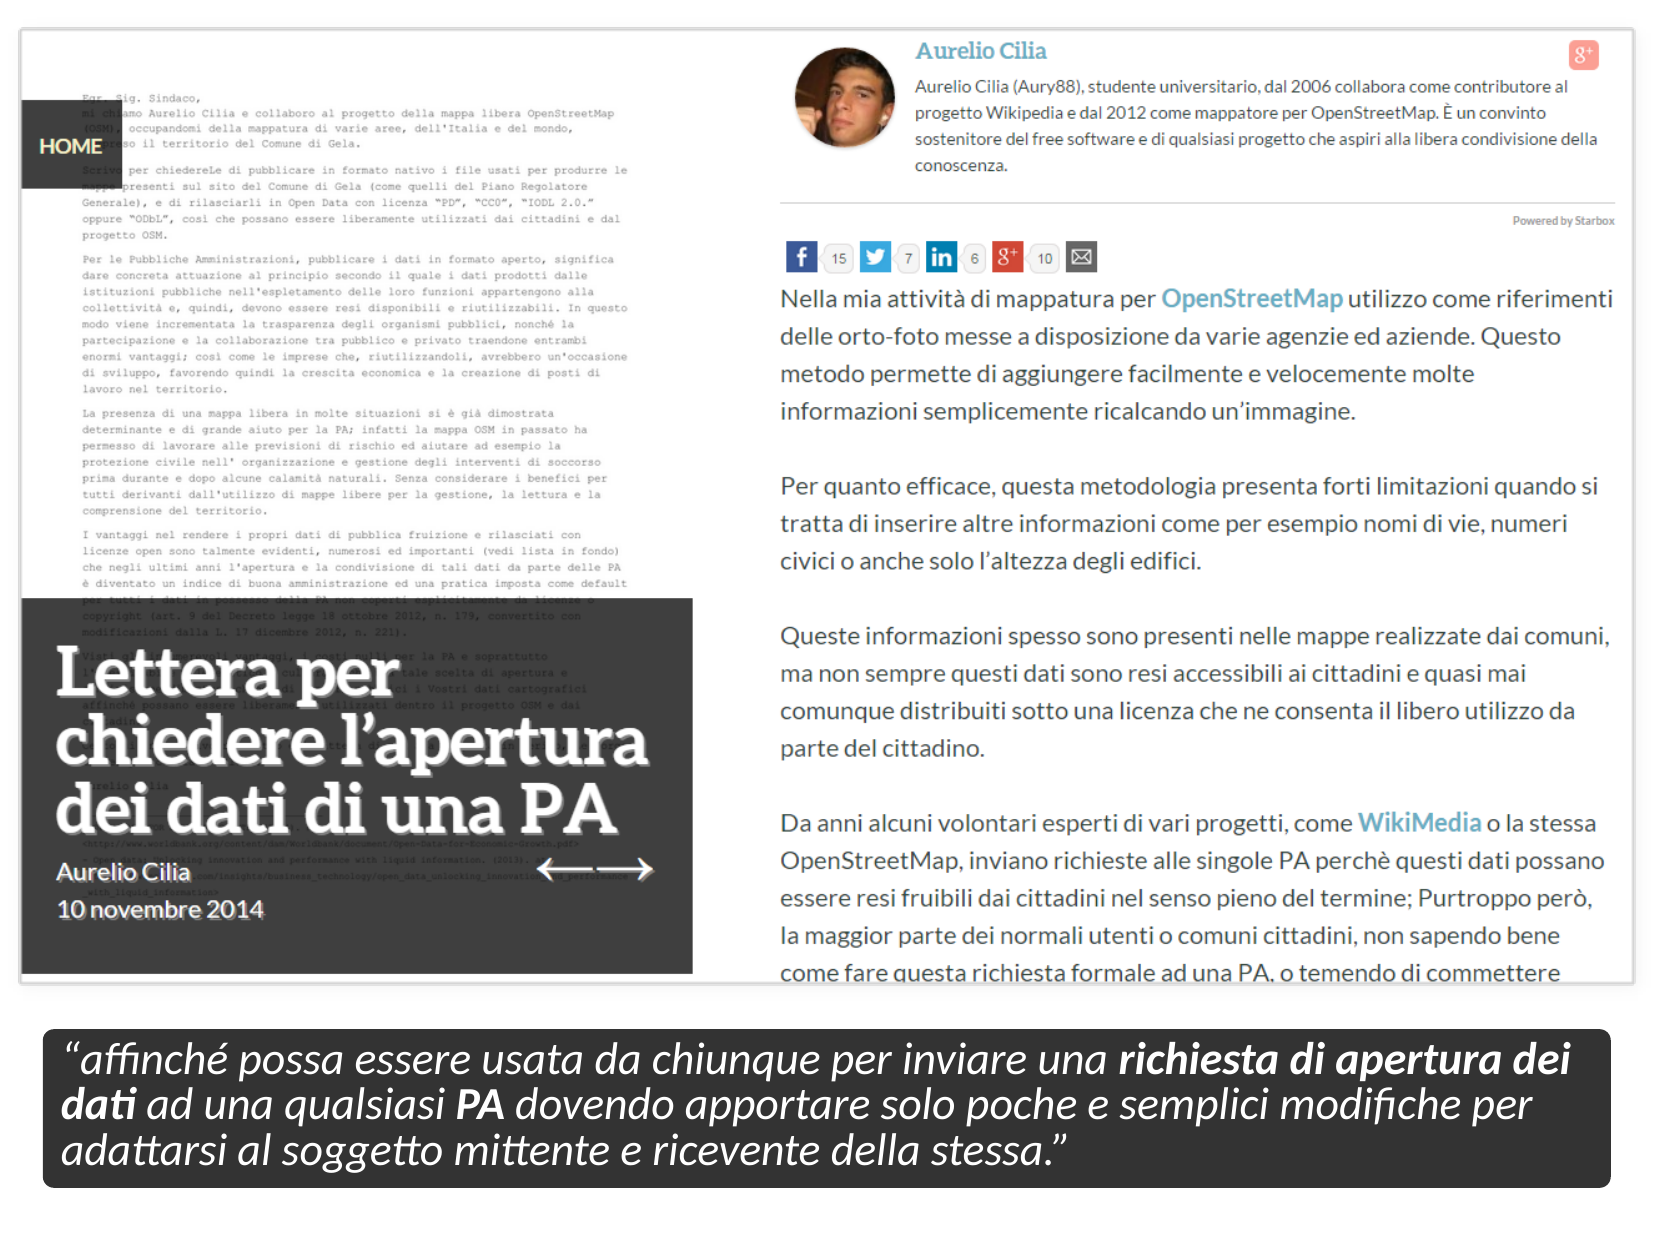

“affinché possa essere usata da chiunque per inviare una richiesta di apertura dei dati ad una qualsiasi PA dovendo apportare solo poche e semplici modifiche per adattarsi al soggetto mittente e ricevente della stessa.”